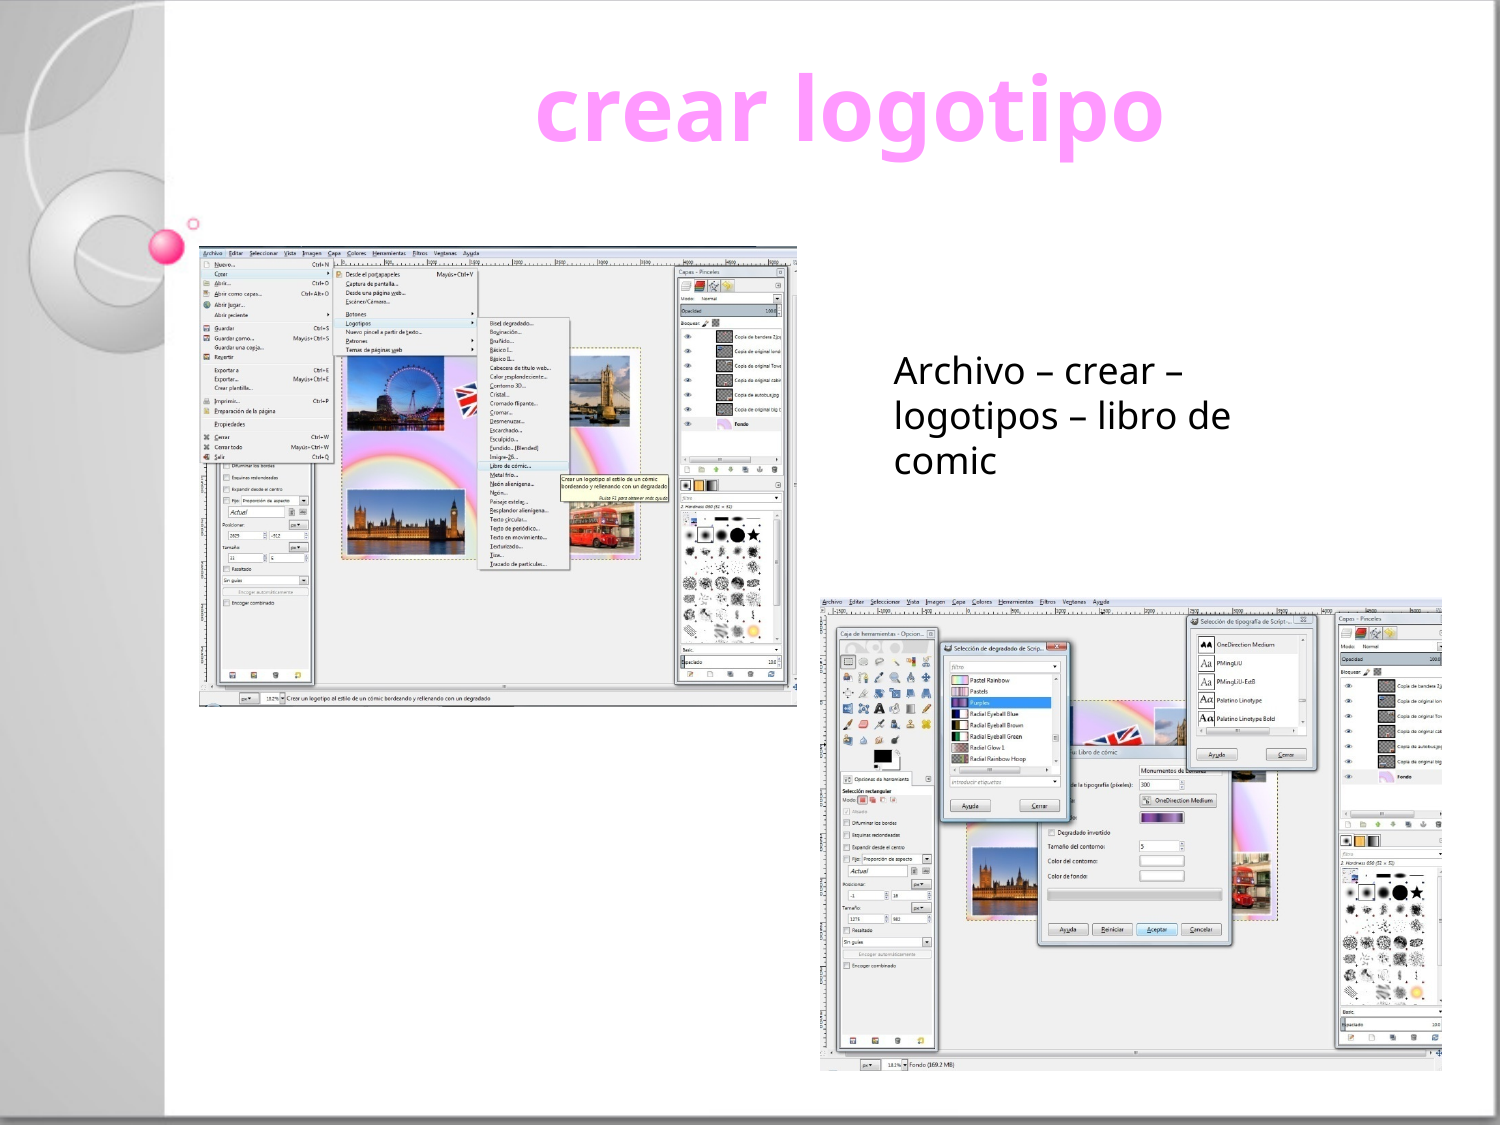

# crear logotipo
Archivo – crear – logotipos – libro de comic